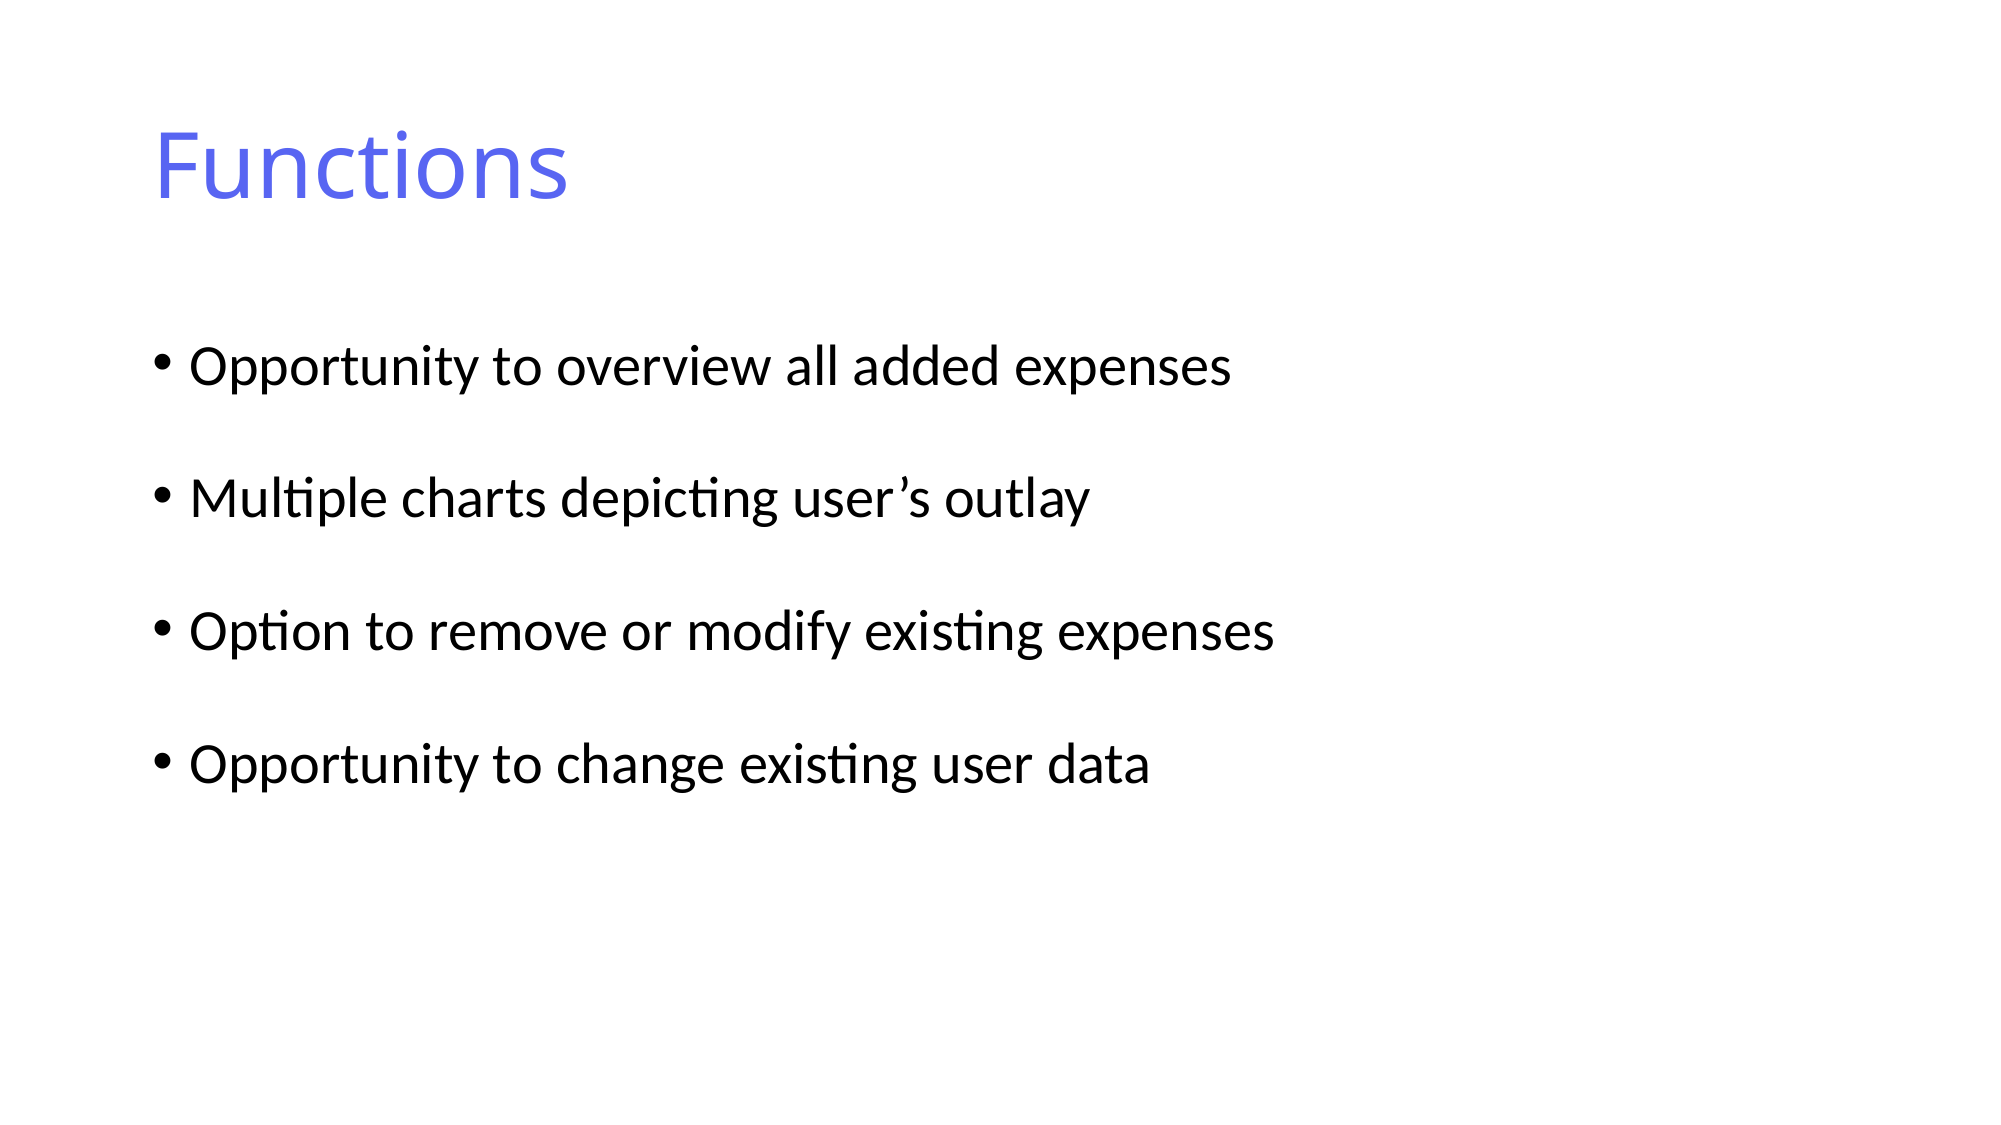

# Functions
Opportunity to overview all added expenses
Multiple charts depicting user’s outlay
Option to remove or modify existing expenses
Opportunity to change existing user data